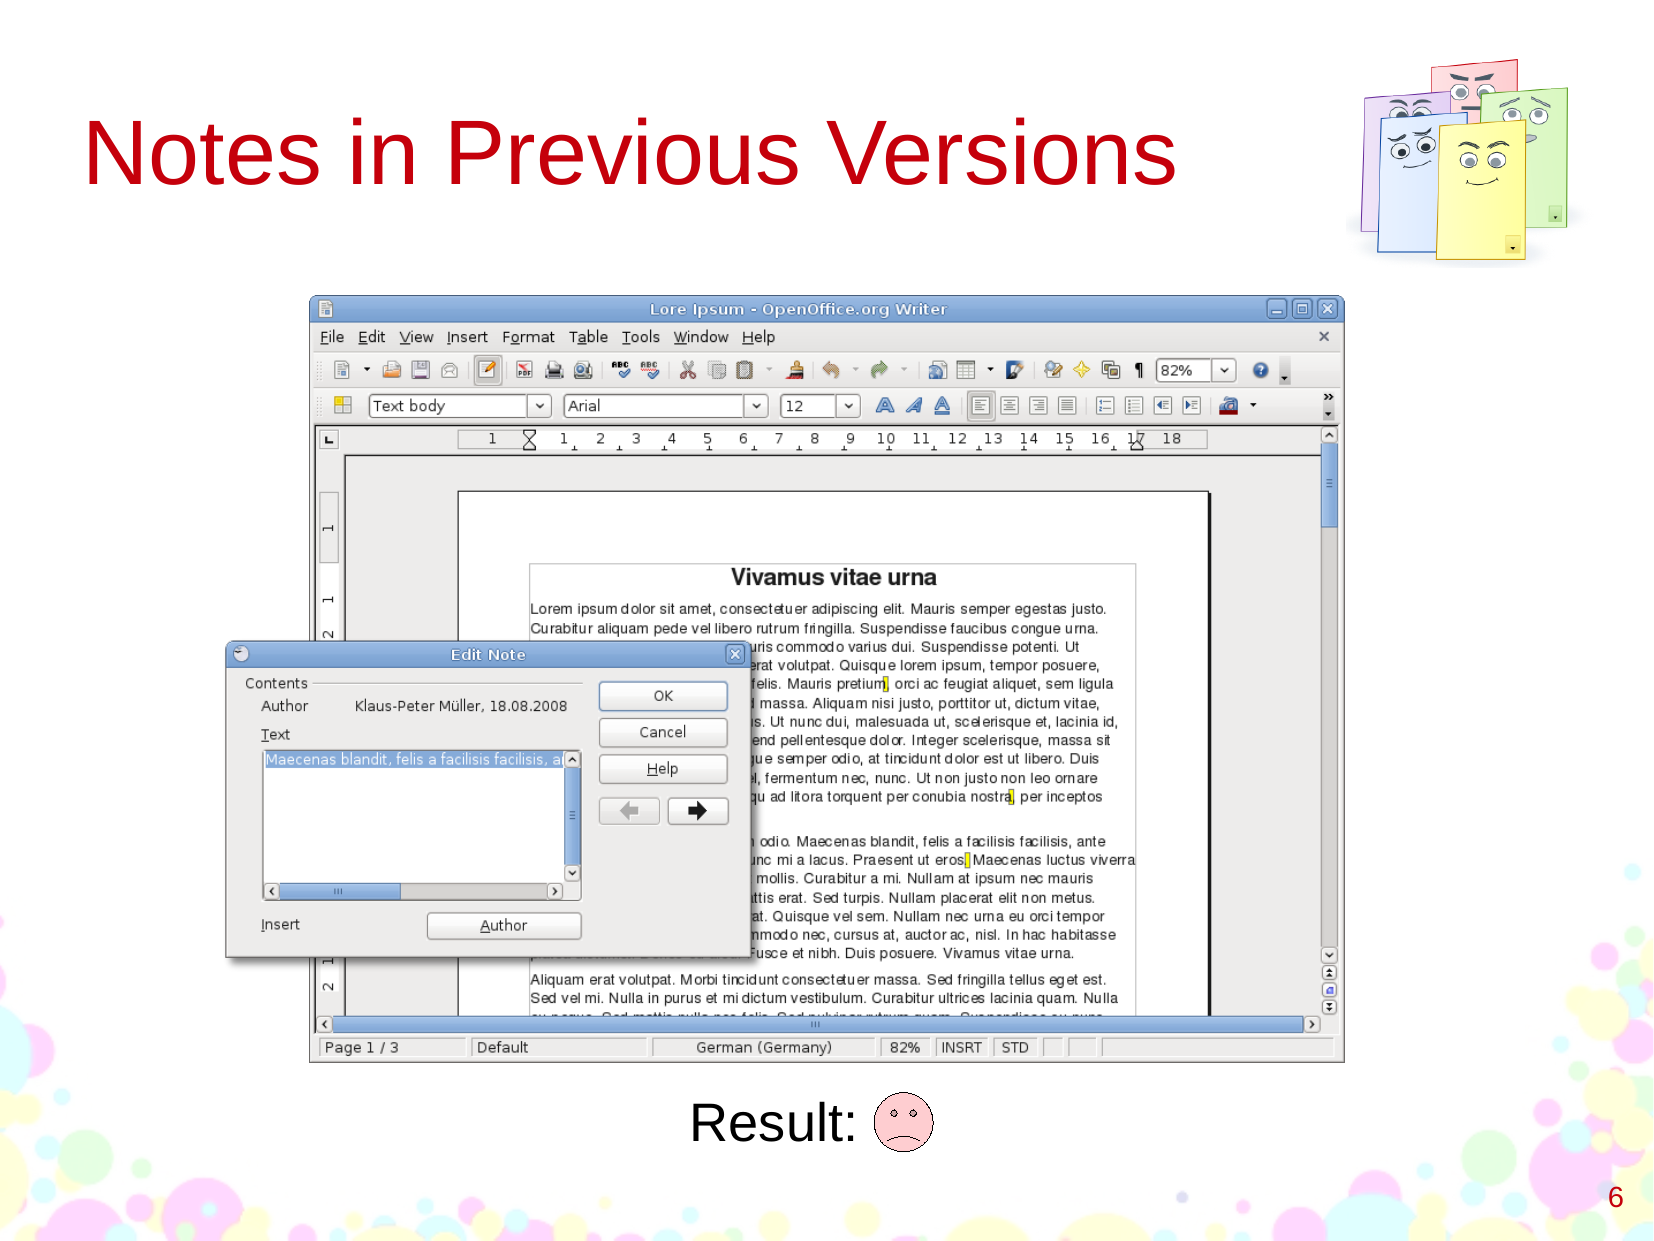

# Notes in Previous Versions
Result:
6